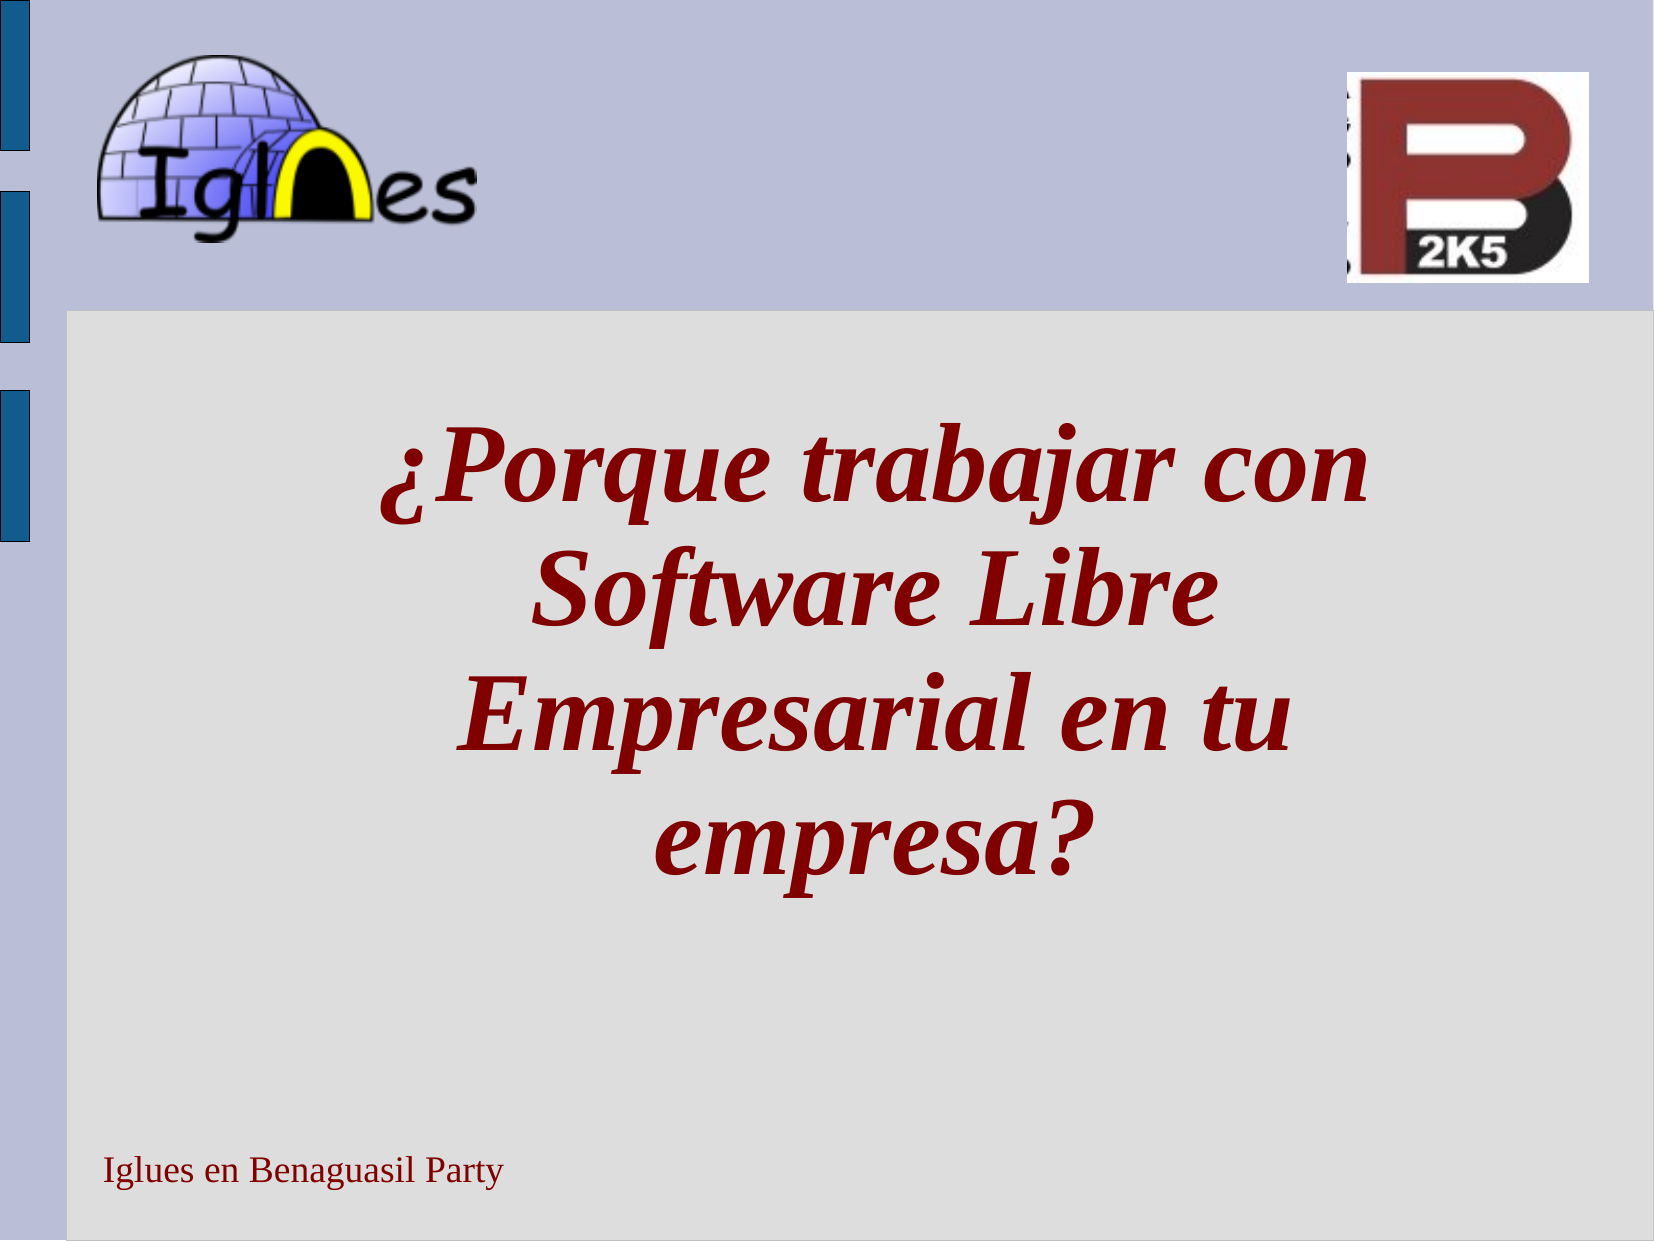

¿Porque trabajar con Software Libre Empresarial en tu empresa?
Iglues en Benaguasil Party